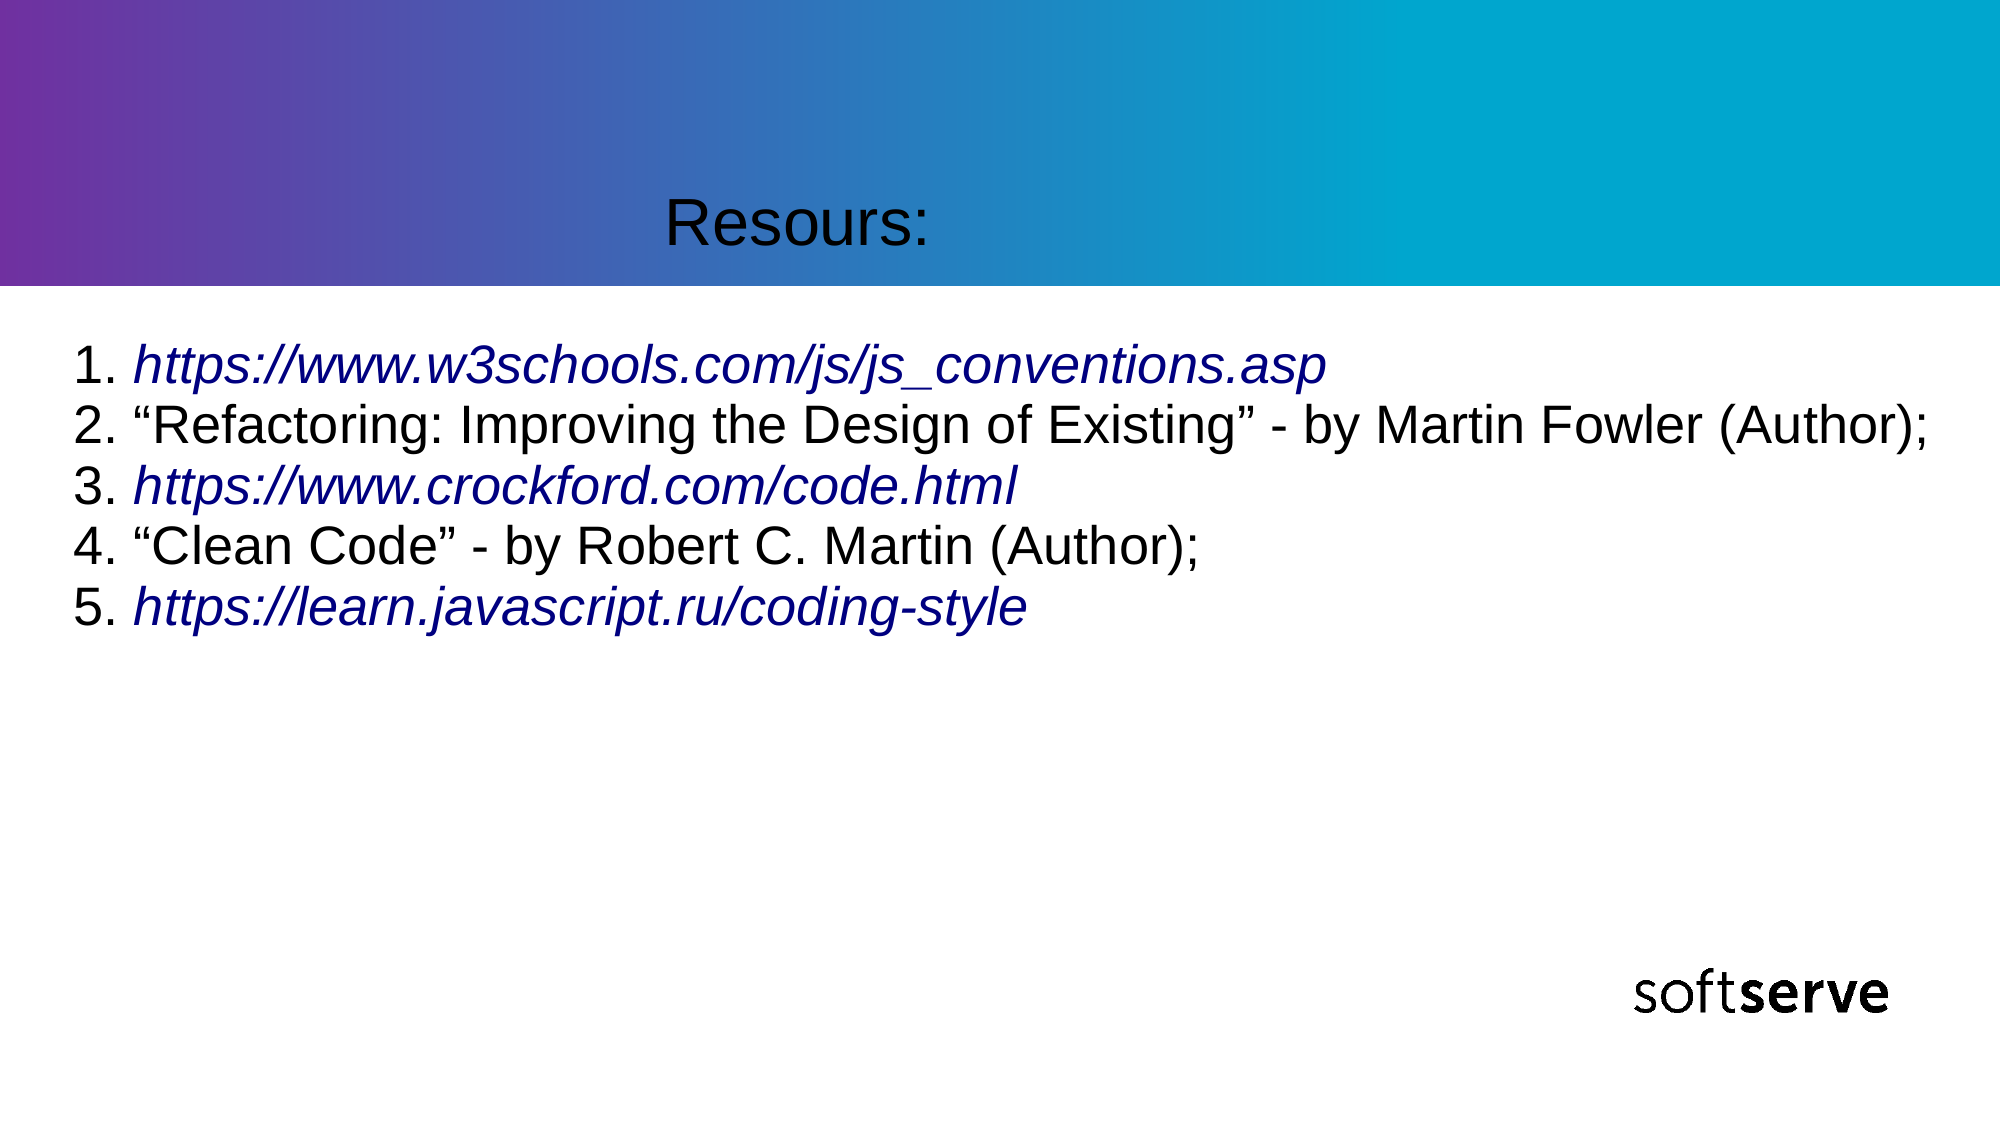

Resours:
1. https://www.w3schools.com/js/js_conventions.asp
2. “Refactoring: Improving the Design of Existing” - by Martin Fowler (Author);
3. https://www.crockford.com/code.html
4. “Clean Code” - by Robert C. Martin (Author);
5. https://learn.javascript.ru/coding-style